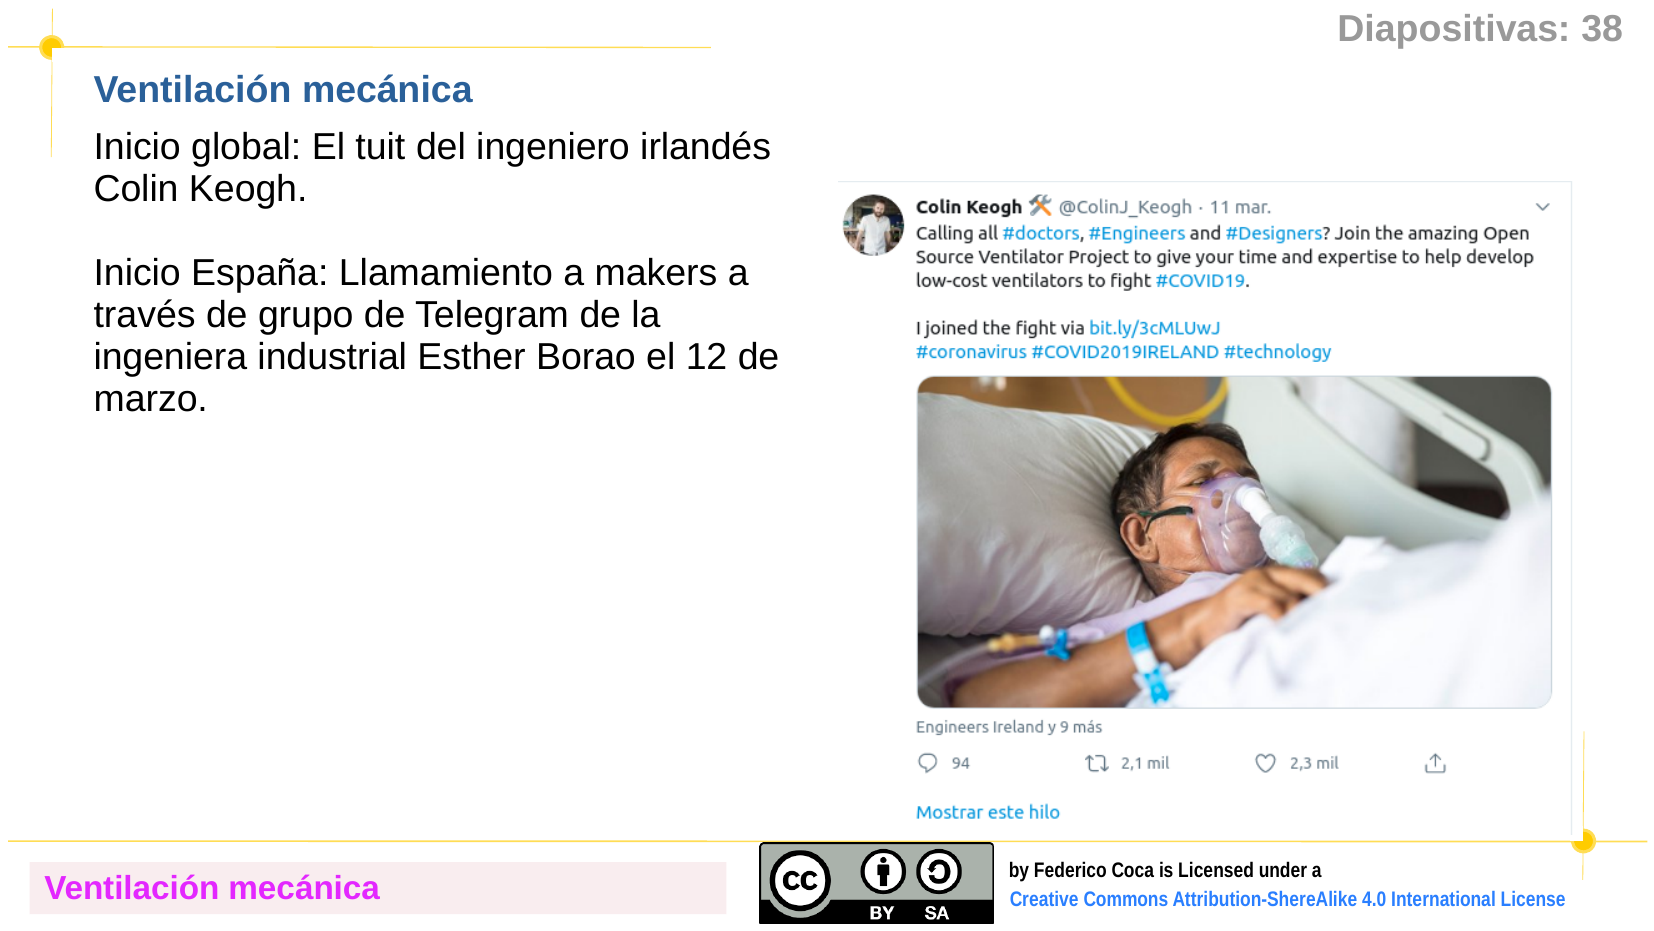

Diapositivas: 38
Ventilación mecánica
Inicio global: El tuit del ingeniero irlandés Colin Keogh.
Inicio España: Llamamiento a makers a través de grupo de Telegram de la ingeniera industrial Esther Borao el 12 de marzo.
Ventilación mecánica